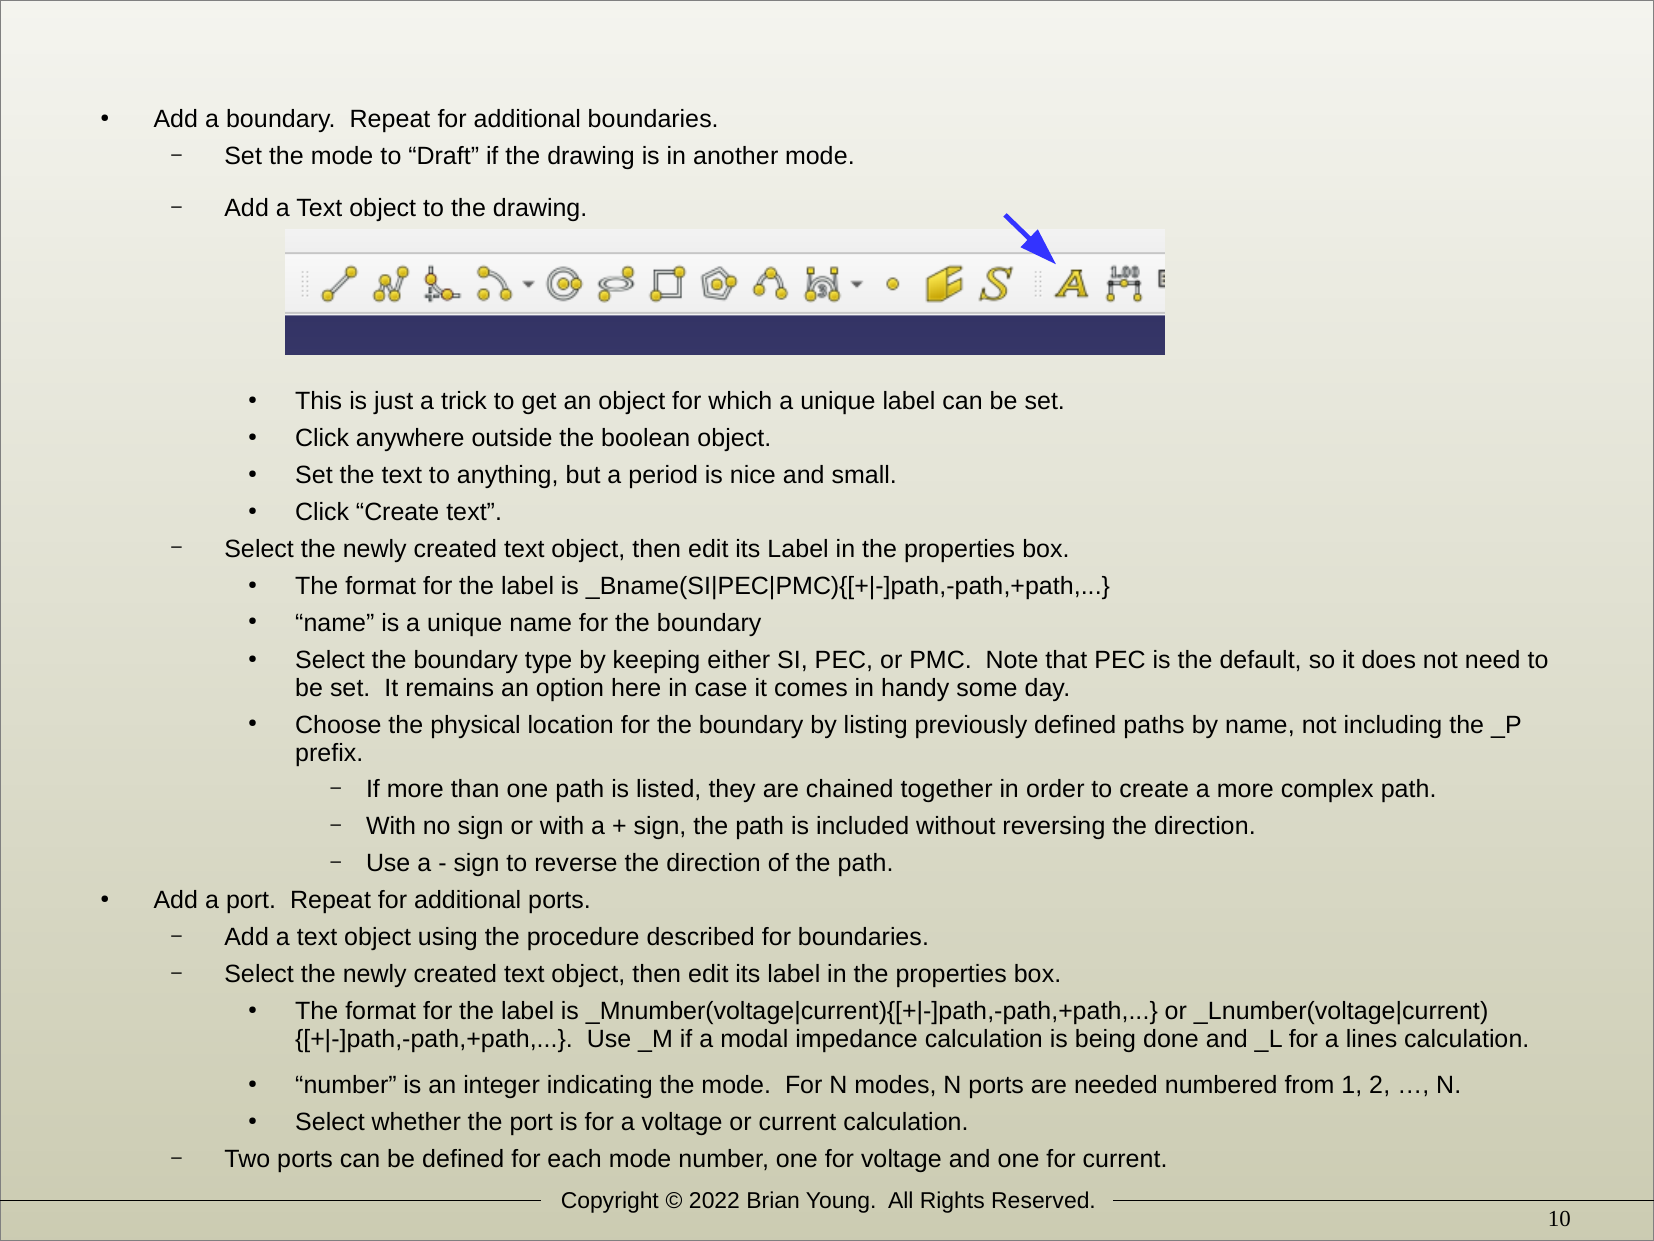

# Add a boundary. Repeat for additional boundaries.
Set the mode to “Draft” if the drawing is in another mode.
Add a Text object to the drawing.
This is just a trick to get an object for which a unique label can be set.
Click anywhere outside the boolean object.
Set the text to anything, but a period is nice and small.
Click “Create text”.
Select the newly created text object, then edit its Label in the properties box.
The format for the label is _Bname(SI|PEC|PMC){[+|-]path,-path,+path,...}
“name” is a unique name for the boundary
Select the boundary type by keeping either SI, PEC, or PMC. Note that PEC is the default, so it does not need to be set. It remains an option here in case it comes in handy some day.
Choose the physical location for the boundary by listing previously defined paths by name, not including the _P prefix.
If more than one path is listed, they are chained together in order to create a more complex path.
With no sign or with a + sign, the path is included without reversing the direction.
Use a - sign to reverse the direction of the path.
Add a port. Repeat for additional ports.
Add a text object using the procedure described for boundaries.
Select the newly created text object, then edit its label in the properties box.
The format for the label is _Mnumber(voltage|current){[+|-]path,-path,+path,...} or _Lnumber(voltage|current){[+|-]path,-path,+path,...}. Use _M if a modal impedance calculation is being done and _L for a lines calculation.
“number” is an integer indicating the mode. For N modes, N ports are needed numbered from 1, 2, …, N.
Select whether the port is for a voltage or current calculation.
Two ports can be defined for each mode number, one for voltage and one for current.
10